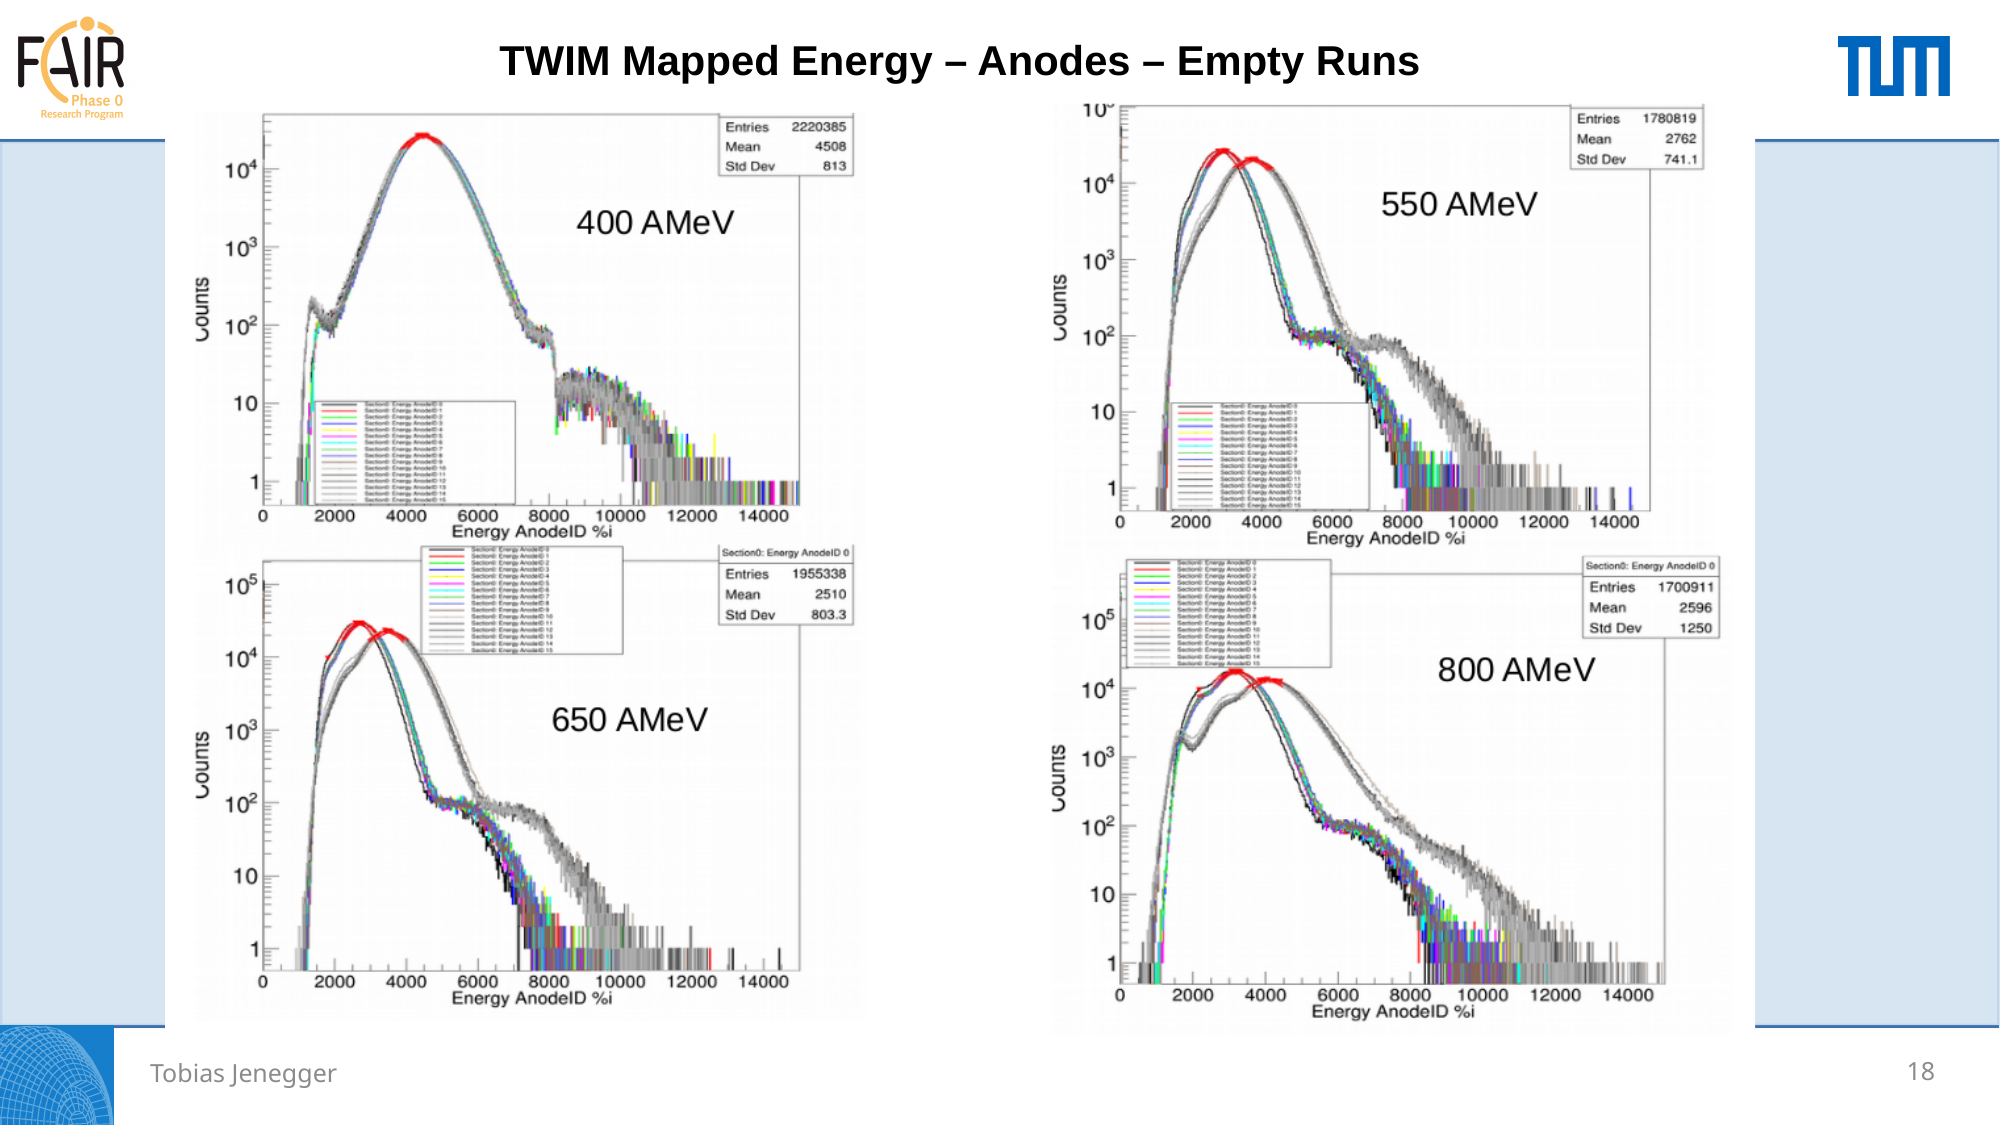

TWIM Mapped Energy – Anodes – Empty Runs
18